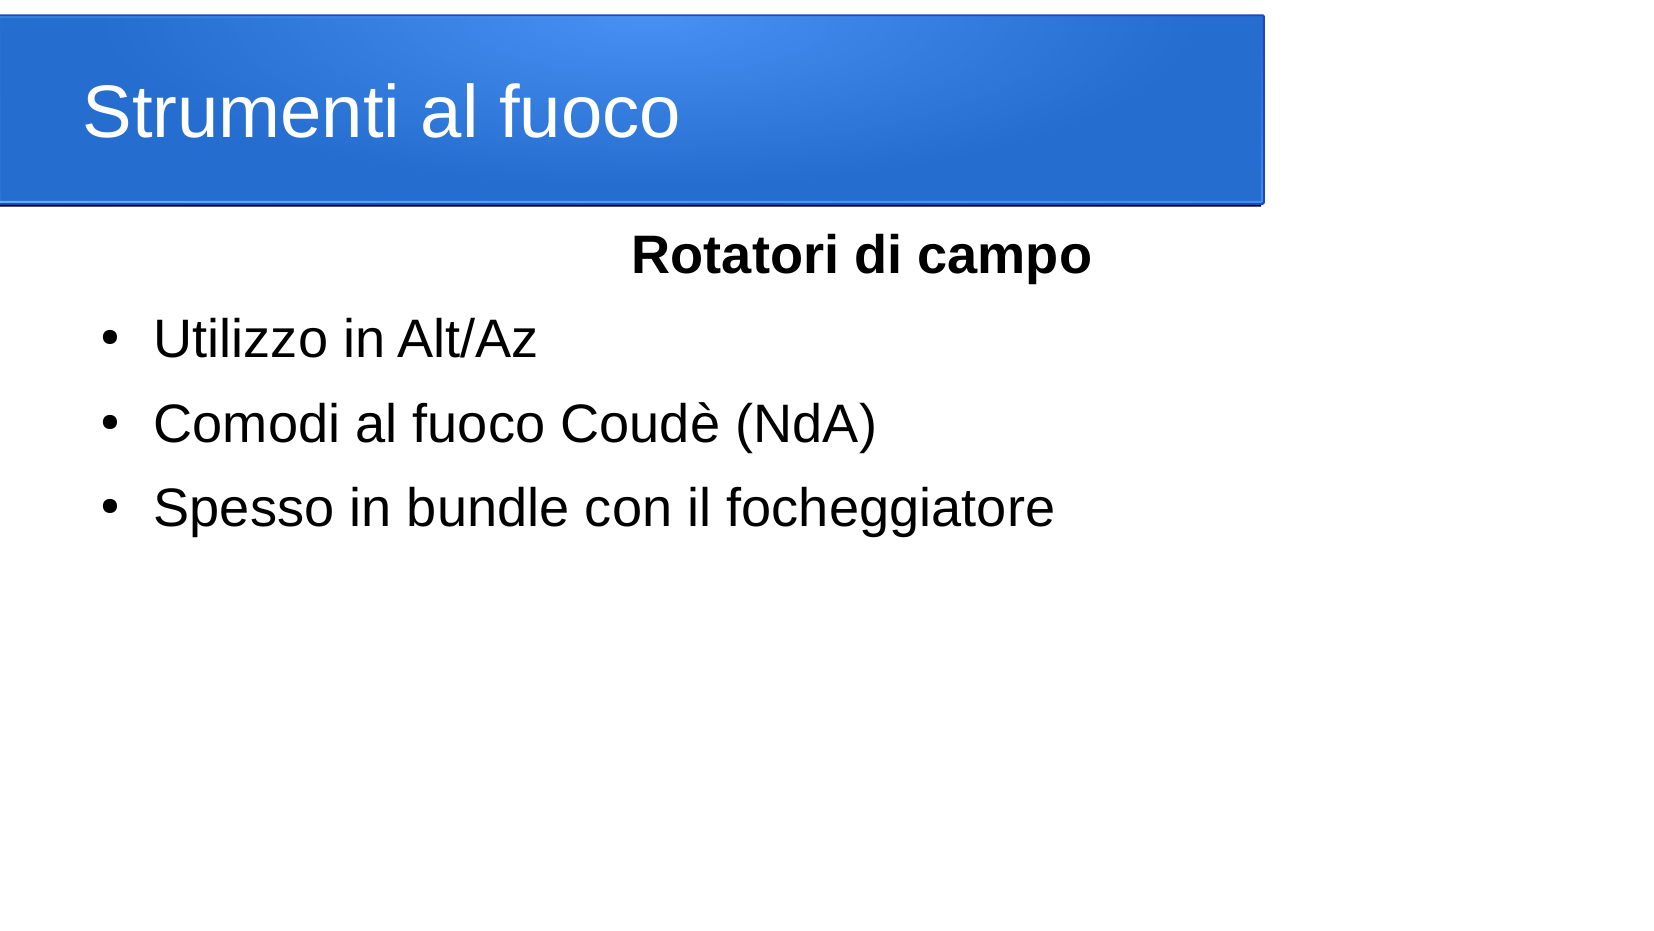

# Strumenti al fuoco
Rotatori di campo
Utilizzo in Alt/Az
Comodi al fuoco Coudè (NdA)
Spesso in bundle con il focheggiatore